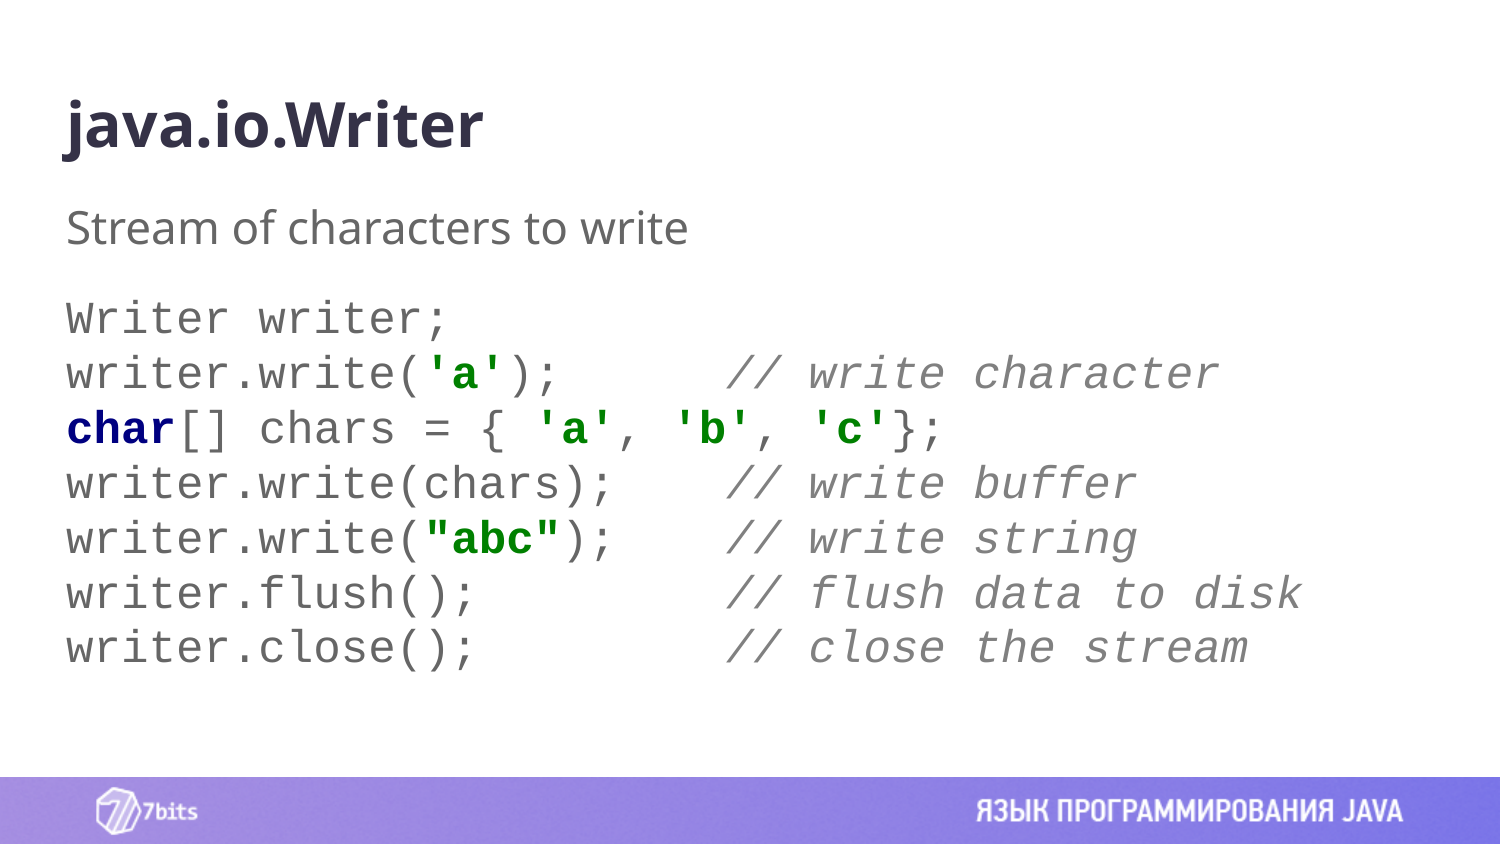

# java.io.Writer
Stream of characters to write
Writer writer;
writer.write('a'); // write character
char[] chars = { 'a', 'b', 'c'};
writer.write(chars); // write buffer
writer.write("abc"); // write string
writer.flush(); // flush data to disk
writer.close(); // close the stream